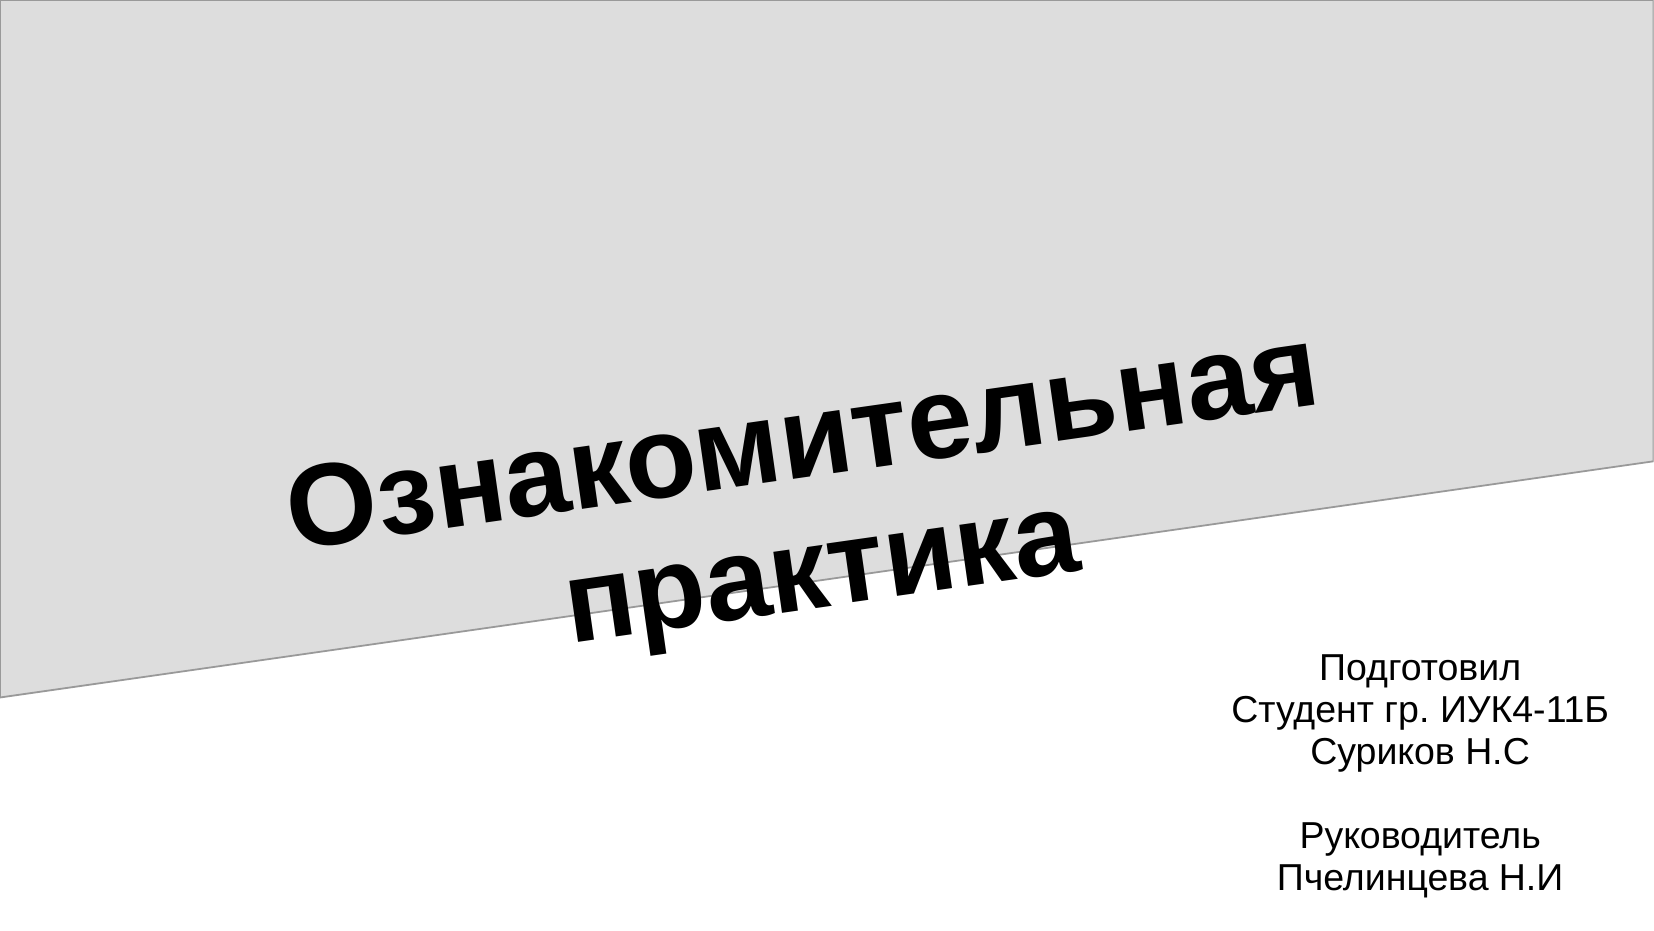

# Ознакомительная практика
Подготовил
Студент гр. ИУК4-11Б
Суриков Н.С
Руководитель
Пчелинцева Н.И